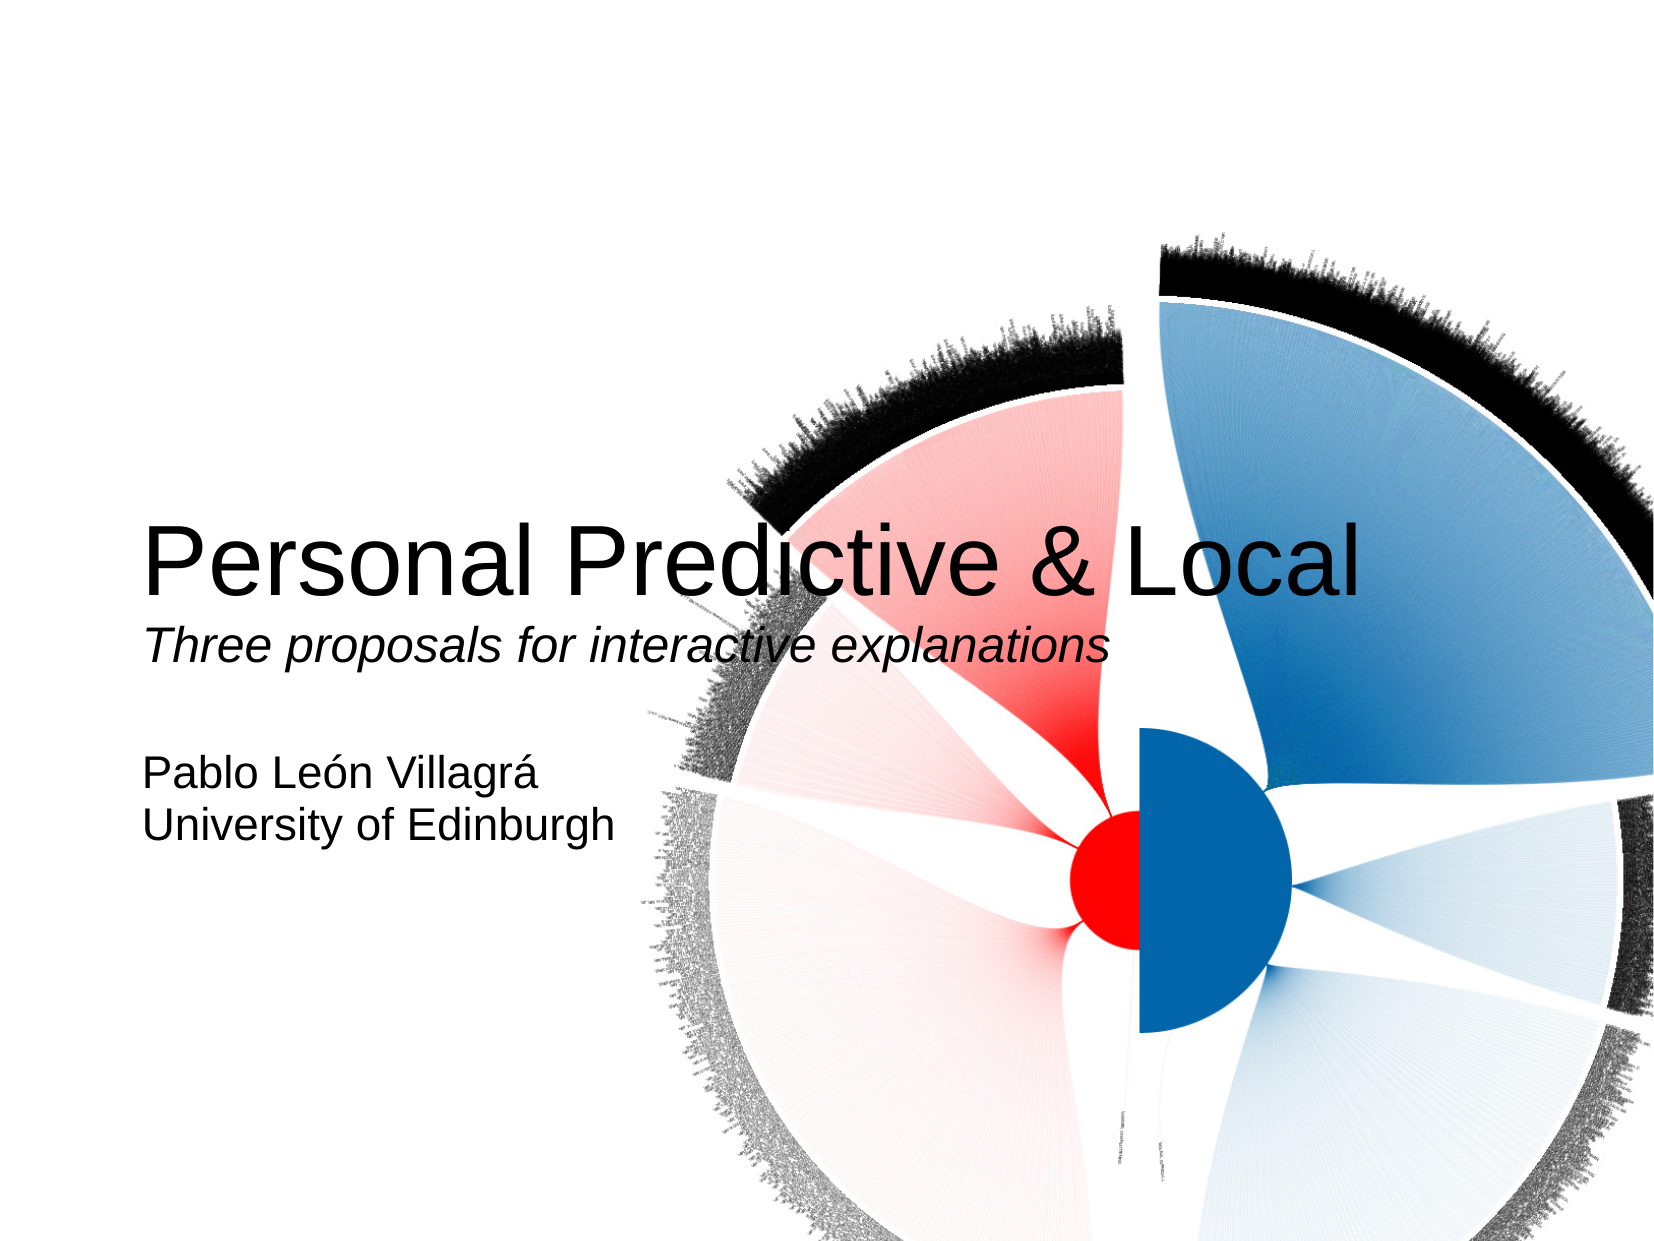

# Personal Predictive & Local
Three proposals for interactive explanations
Pablo León Villagrá
University of Edinburgh